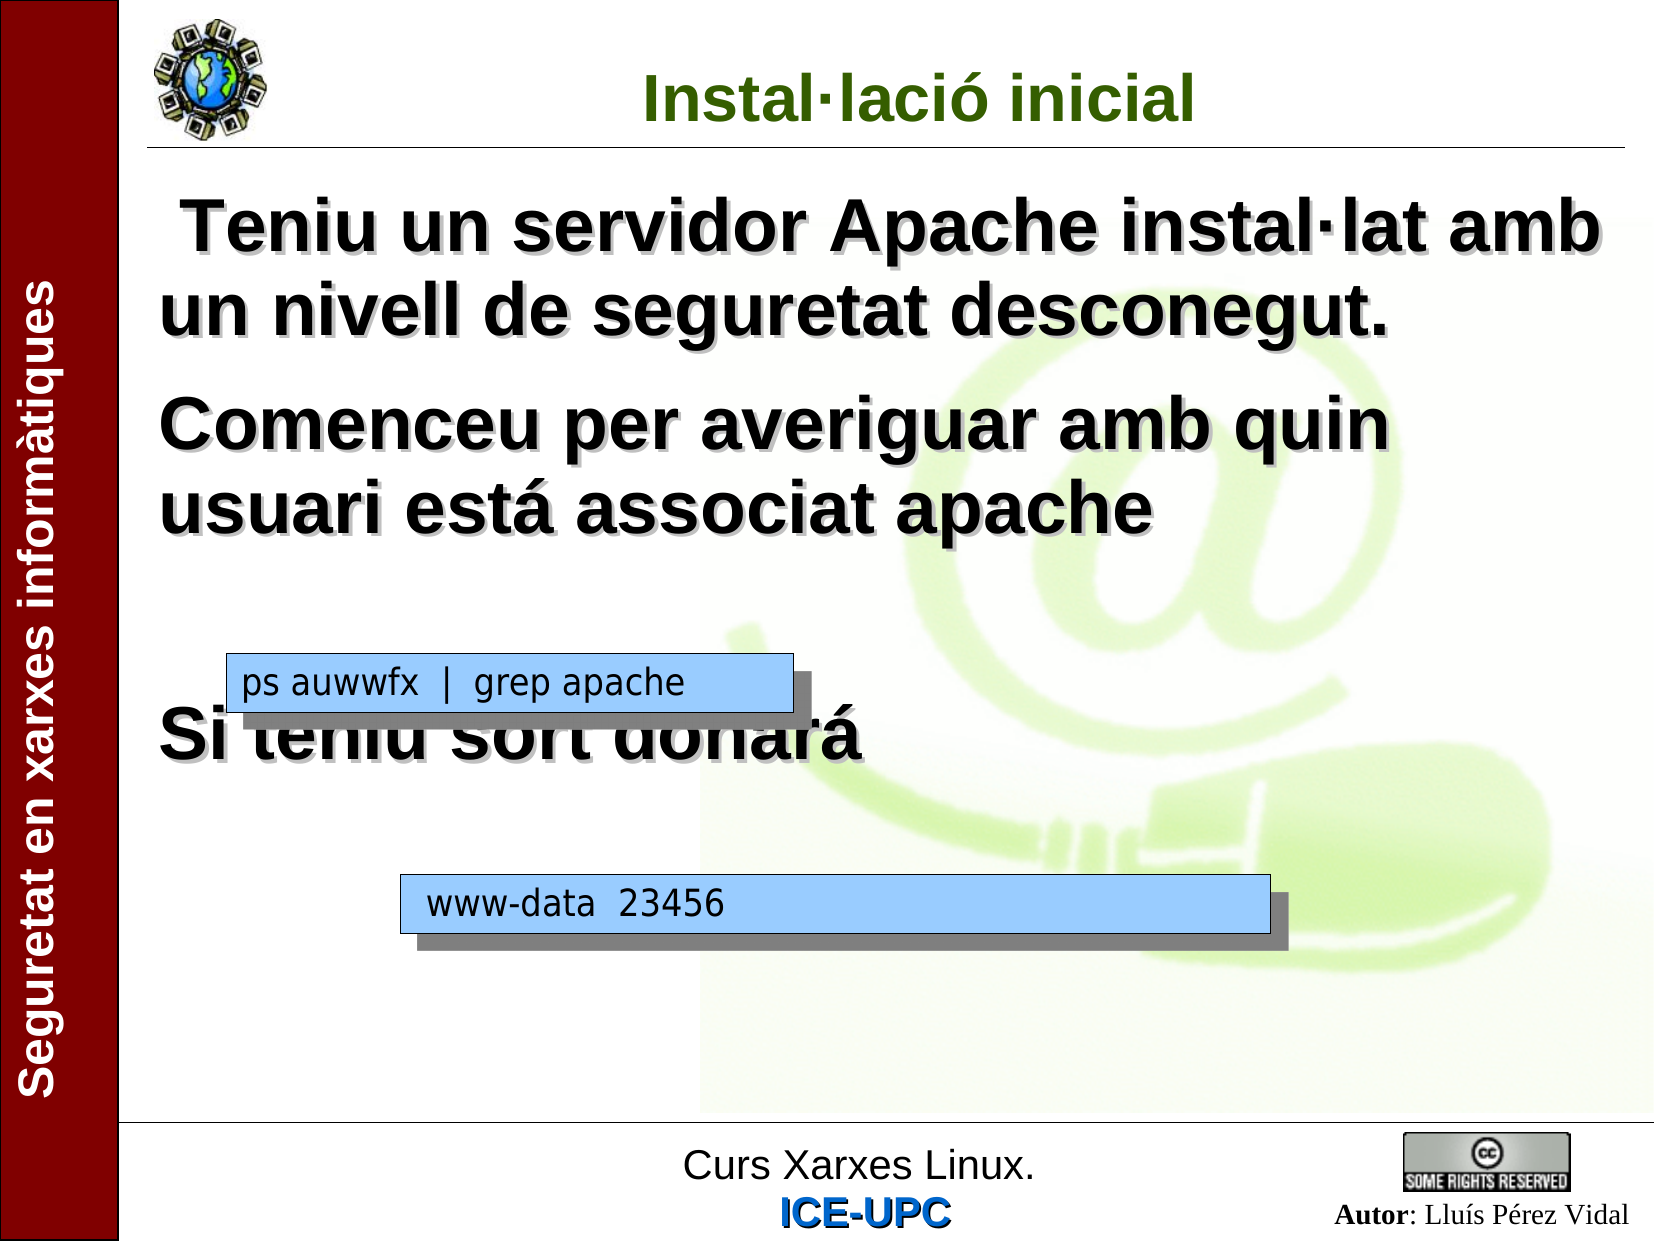

# Instal·lació inicial
 Teniu un servidor Apache instal·lat amb un nivell de seguretat desconegut.
Comenceu per averiguar amb quin usuari está associat apache
Si teniu sort donará
ps auwwfx | grep apache
 www-data 23456